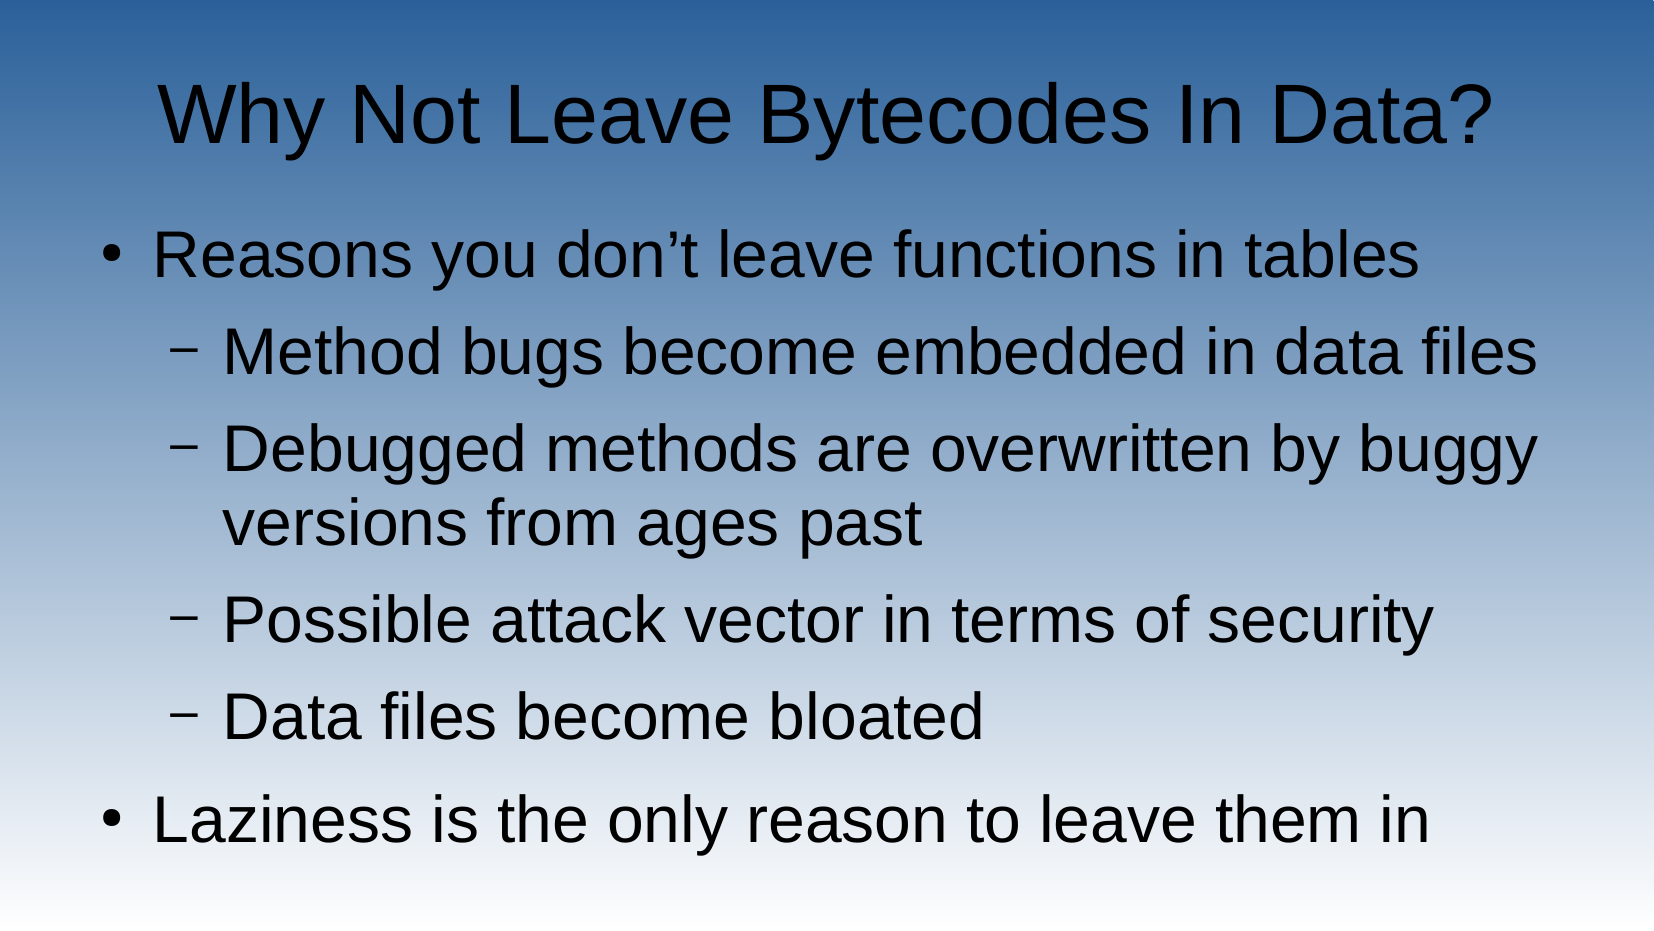

# Why Not Leave Bytecodes In Data?
Reasons you don’t leave functions in tables
Method bugs become embedded in data files
Debugged methods are overwritten by buggy versions from ages past
Possible attack vector in terms of security
Data files become bloated
Laziness is the only reason to leave them in